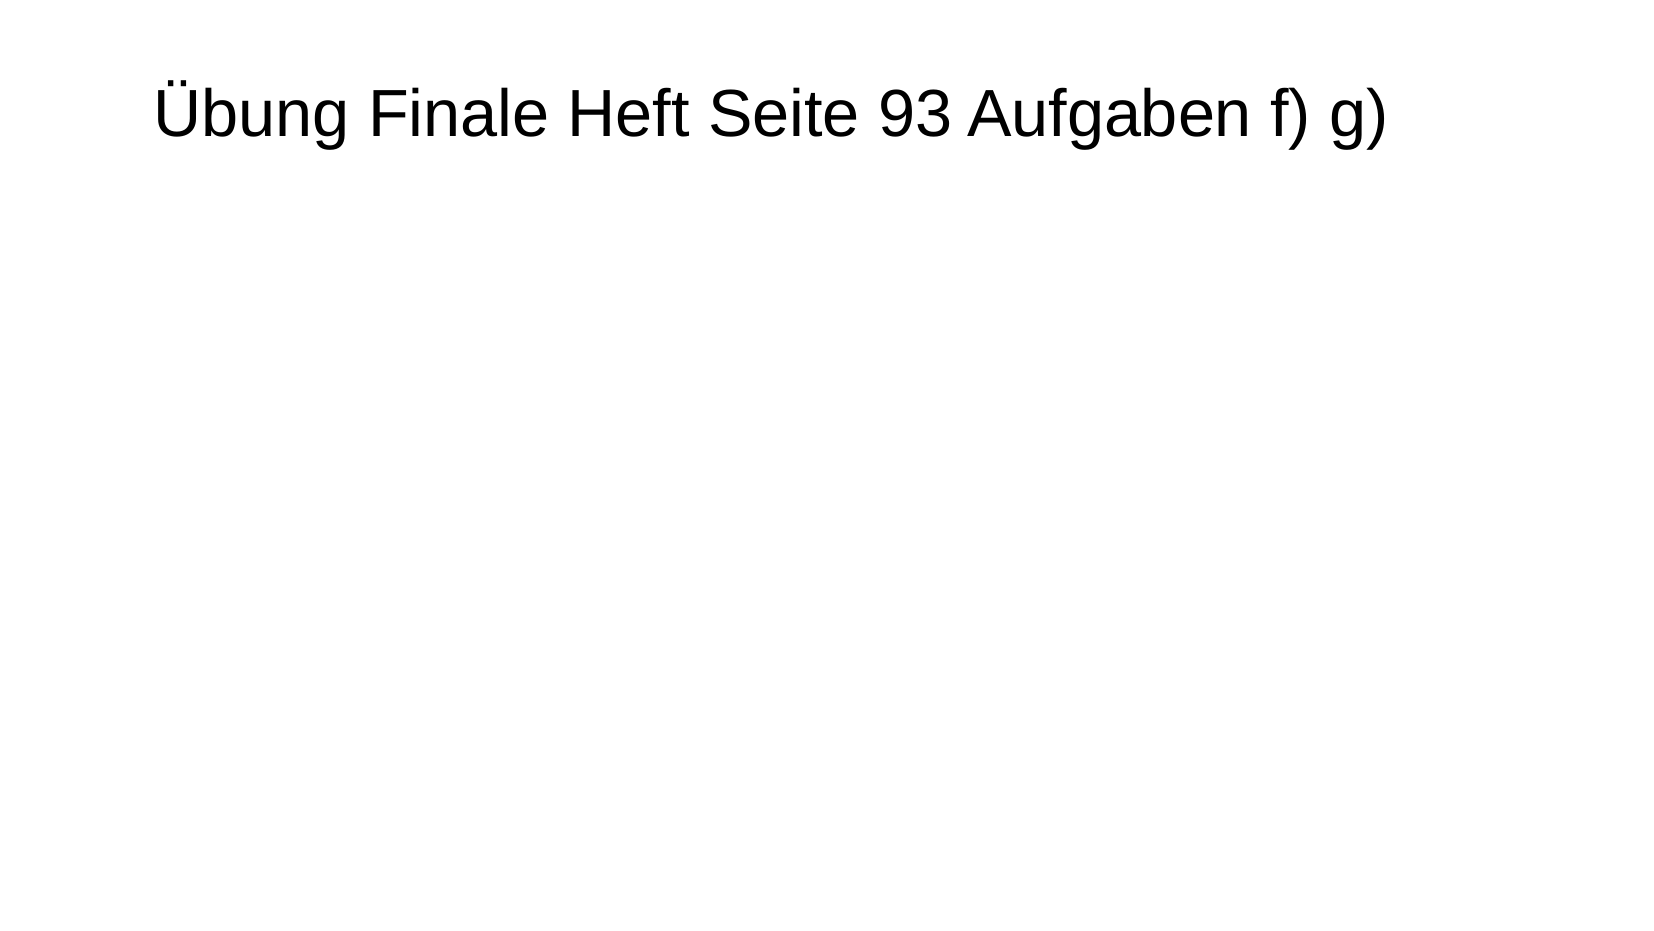

# Übung Finale Heft Seite 93 Aufgaben f) g)